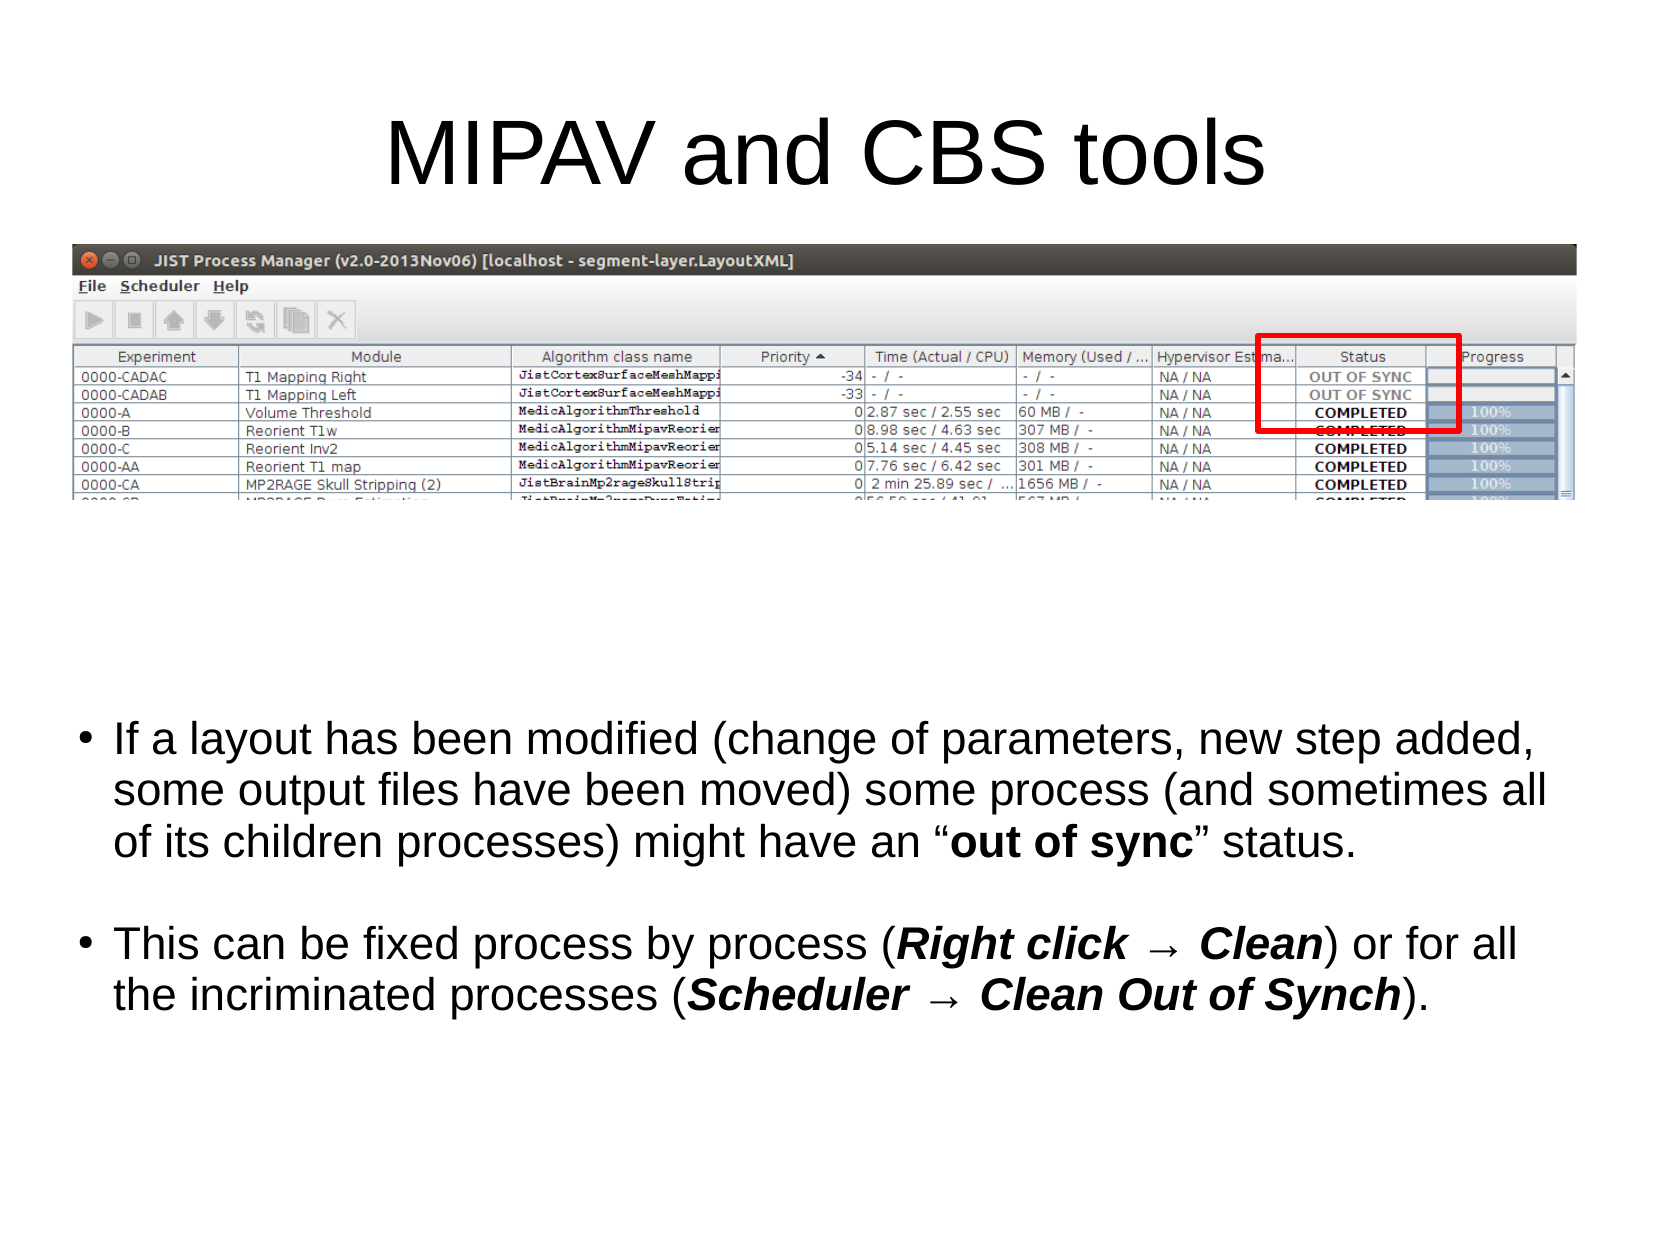

# MIPAV and CBS tools
If a layout has been modified (change of parameters, new step added, some output files have been moved) some process (and sometimes all of its children processes) might have an “out of sync” status.
This can be fixed process by process (Right click → Clean) or for all the incriminated processes (Scheduler → Clean Out of Synch).